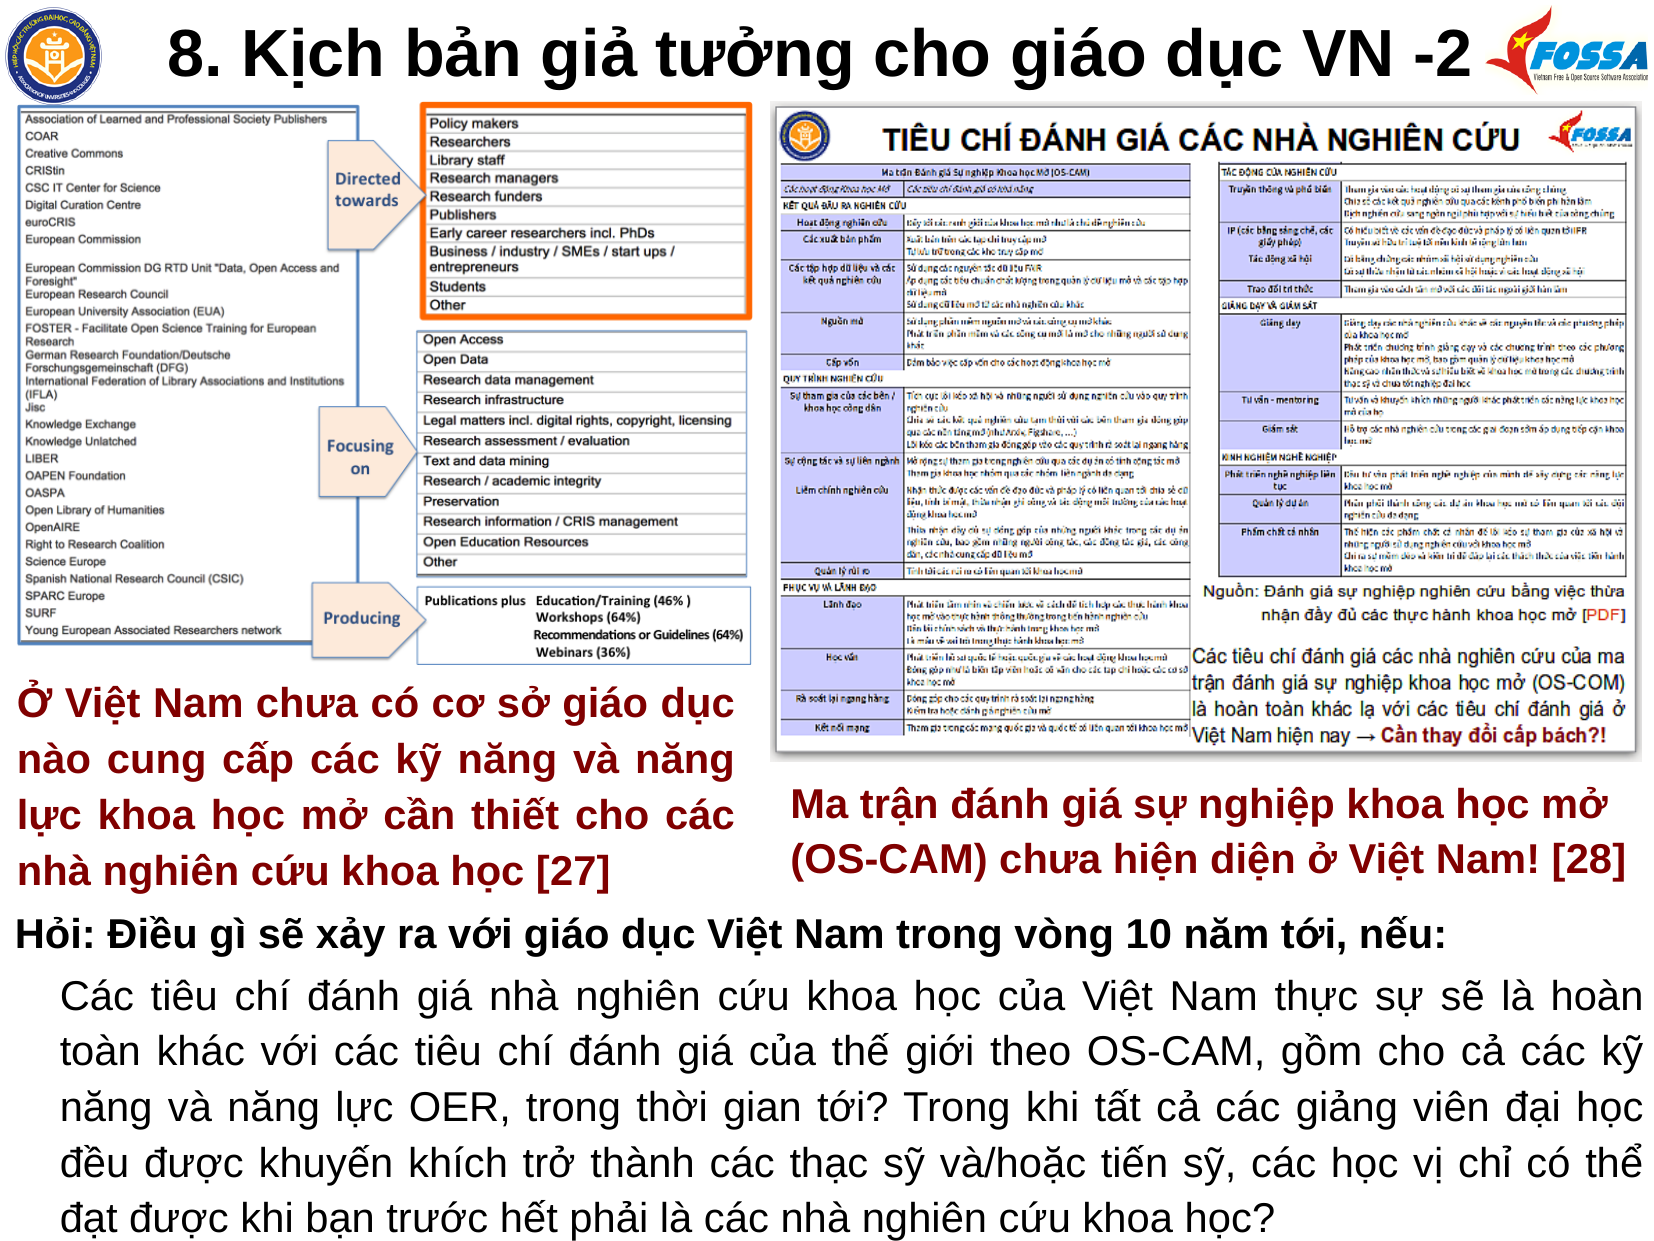

# 8. Kịch bản giả tưởng cho giáo dục VN -2
Ở Việt Nam chưa có cơ sở giáo dục nào cung cấp các kỹ năng và năng lực khoa học mở cần thiết cho các nhà nghiên cứu khoa học [27]
Ma trận đánh giá sự nghiệp khoa học mở (OS-CAM) chưa hiện diện ở Việt Nam! [28]
Hỏi: Điều gì sẽ xảy ra với giáo dục Việt Nam trong vòng 10 năm tới, nếu:
Các tiêu chí đánh giá nhà nghiên cứu khoa học của Việt Nam thực sự sẽ là hoàn toàn khác với các tiêu chí đánh giá của thế giới theo OS-CAM, gồm cho cả các kỹ năng và năng lực OER, trong thời gian tới? Trong khi tất cả các giảng viên đại học đều được khuyến khích trở thành các thạc sỹ và/hoặc tiến sỹ, các học vị chỉ có thể đạt được khi bạn trước hết phải là các nhà nghiên cứu khoa học?